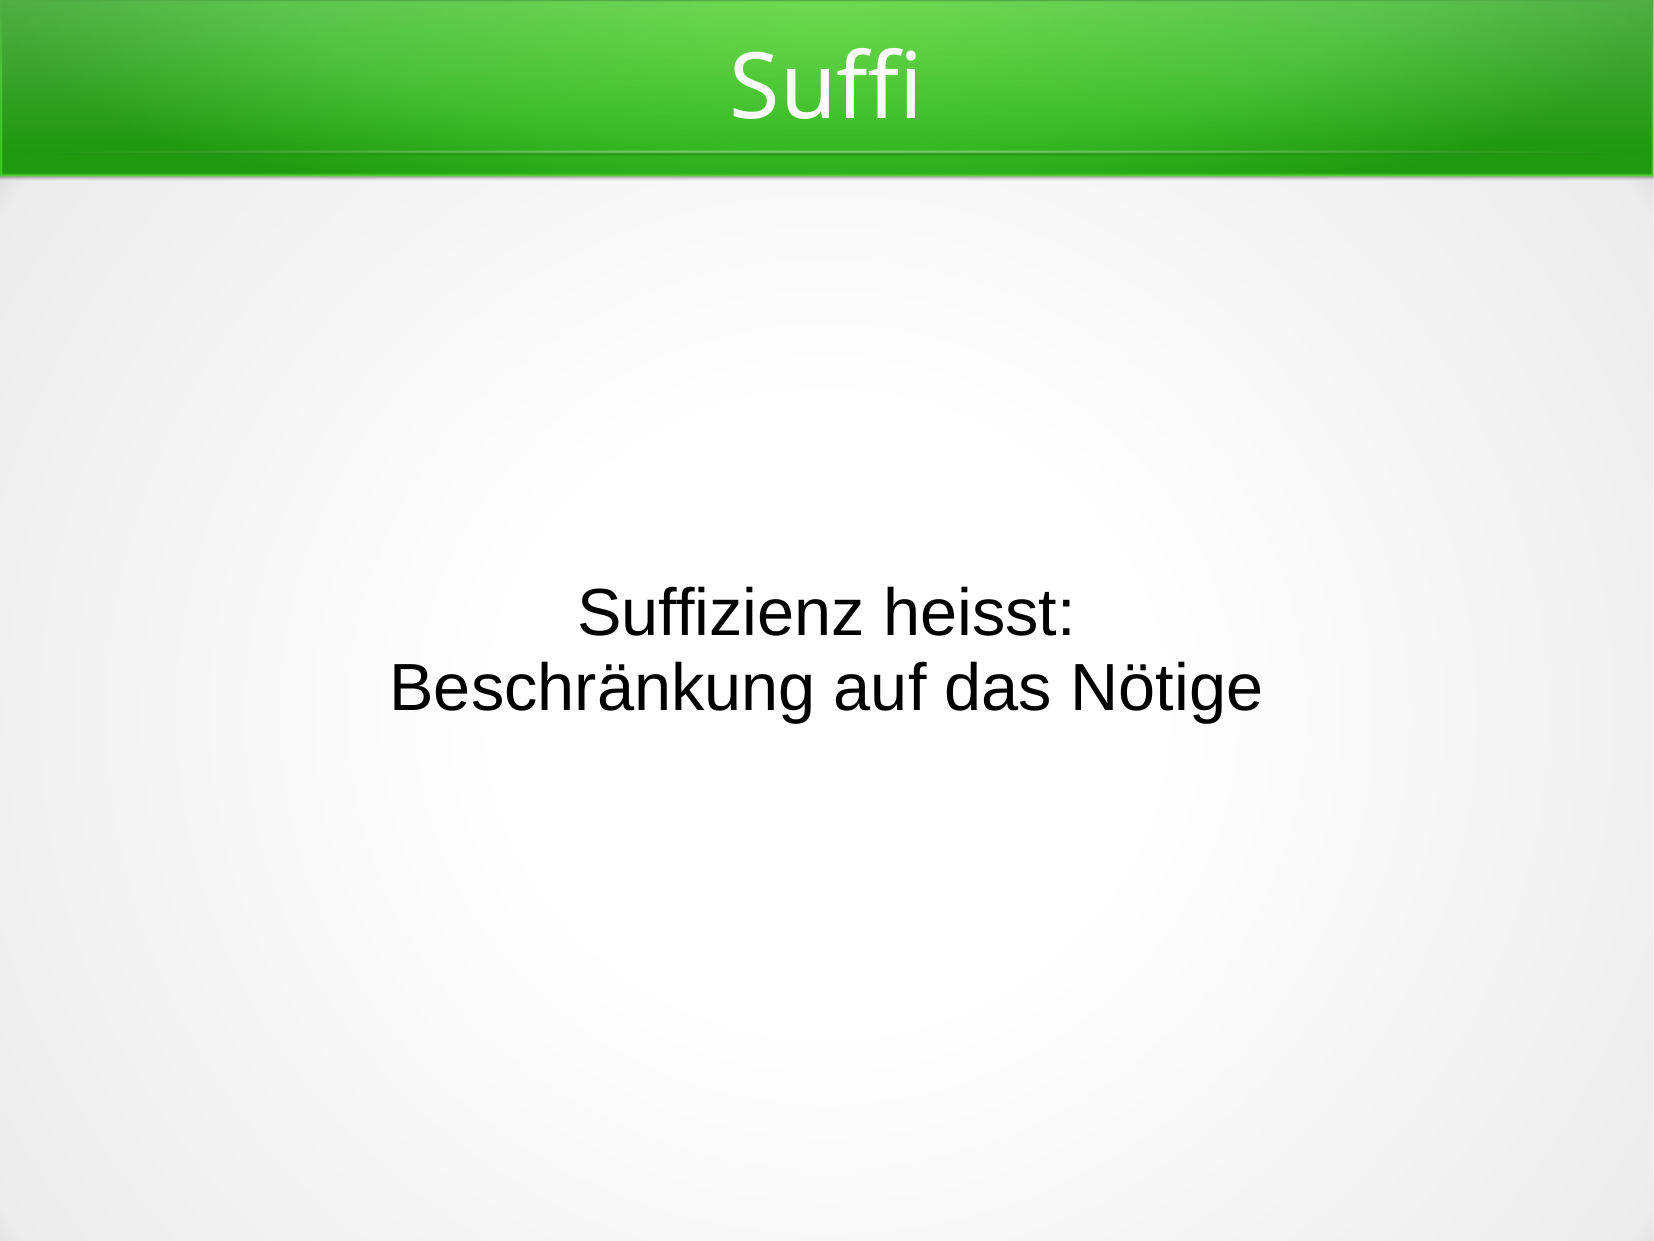

# Suffi
Suffizienz heisst:
Beschränkung auf das Nötige